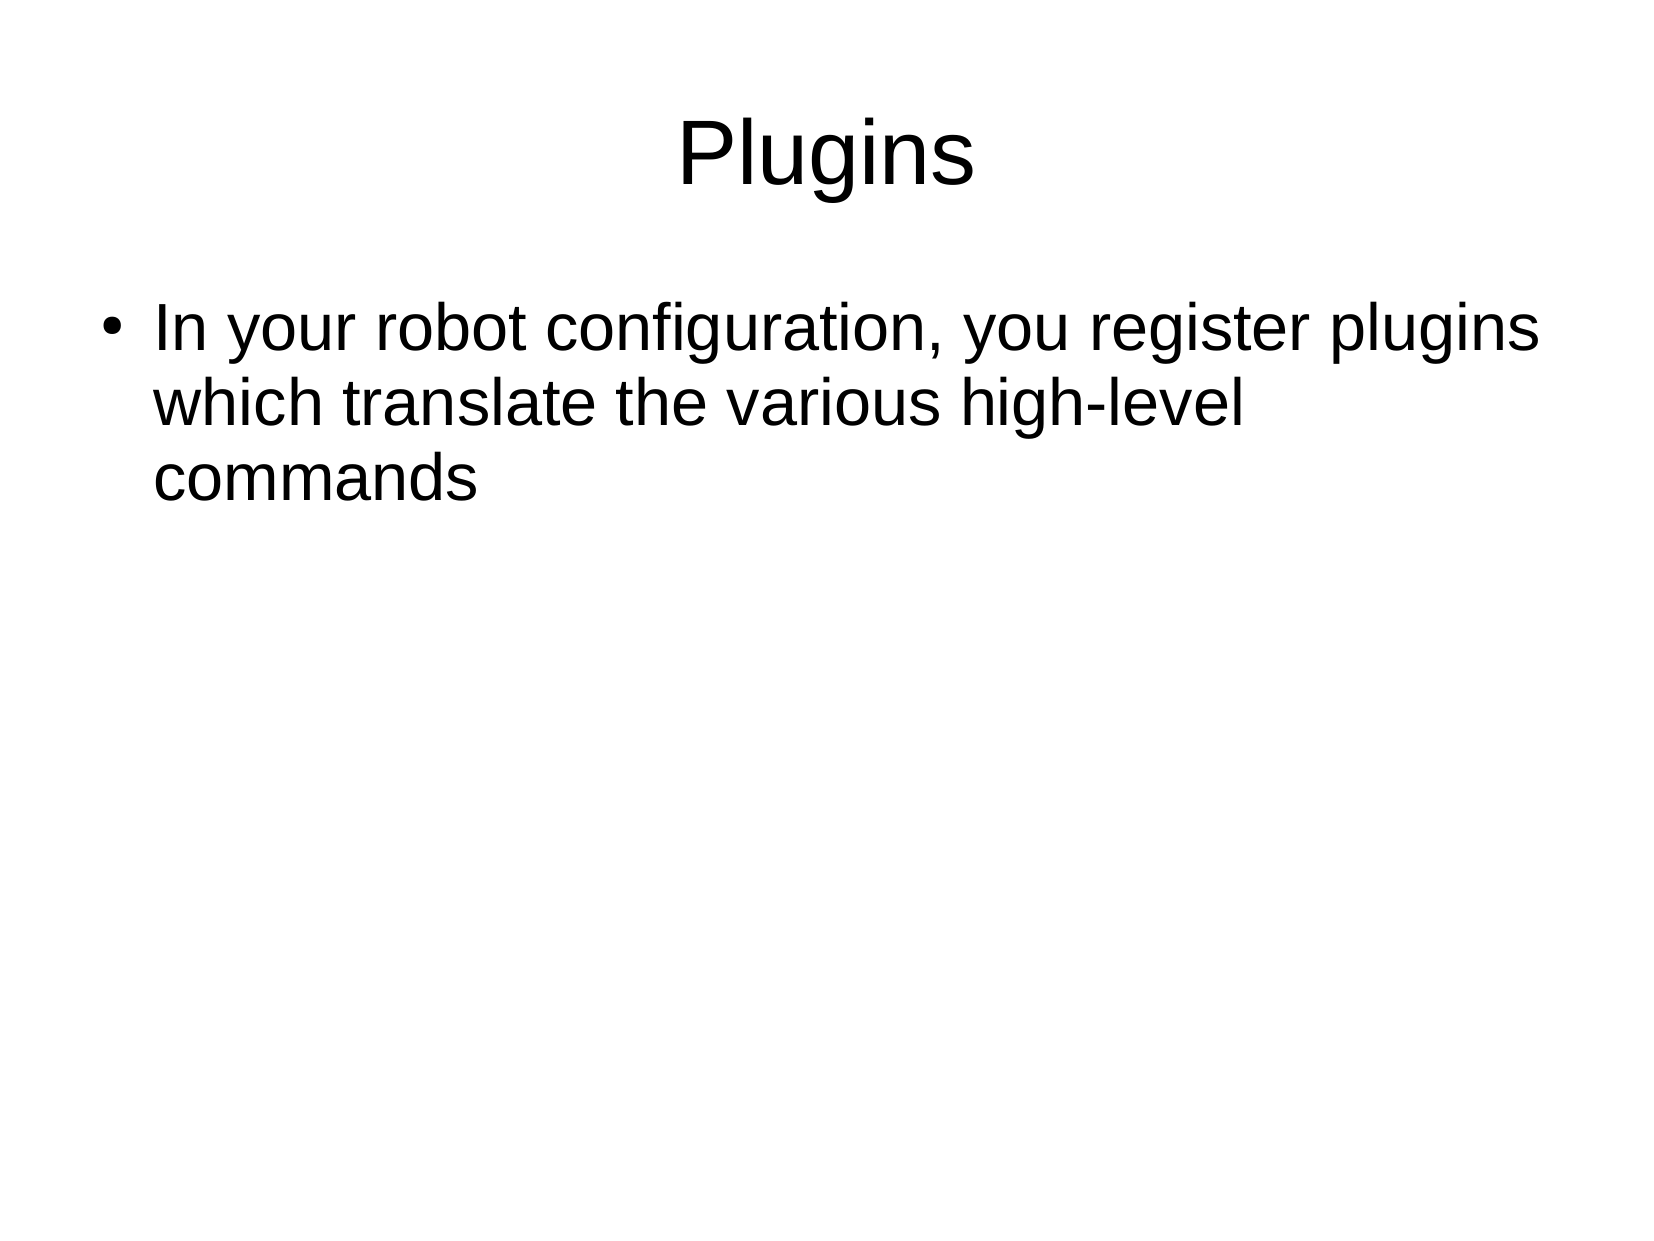

# Plugins
In your robot configuration, you register plugins which translate the various high-level commands